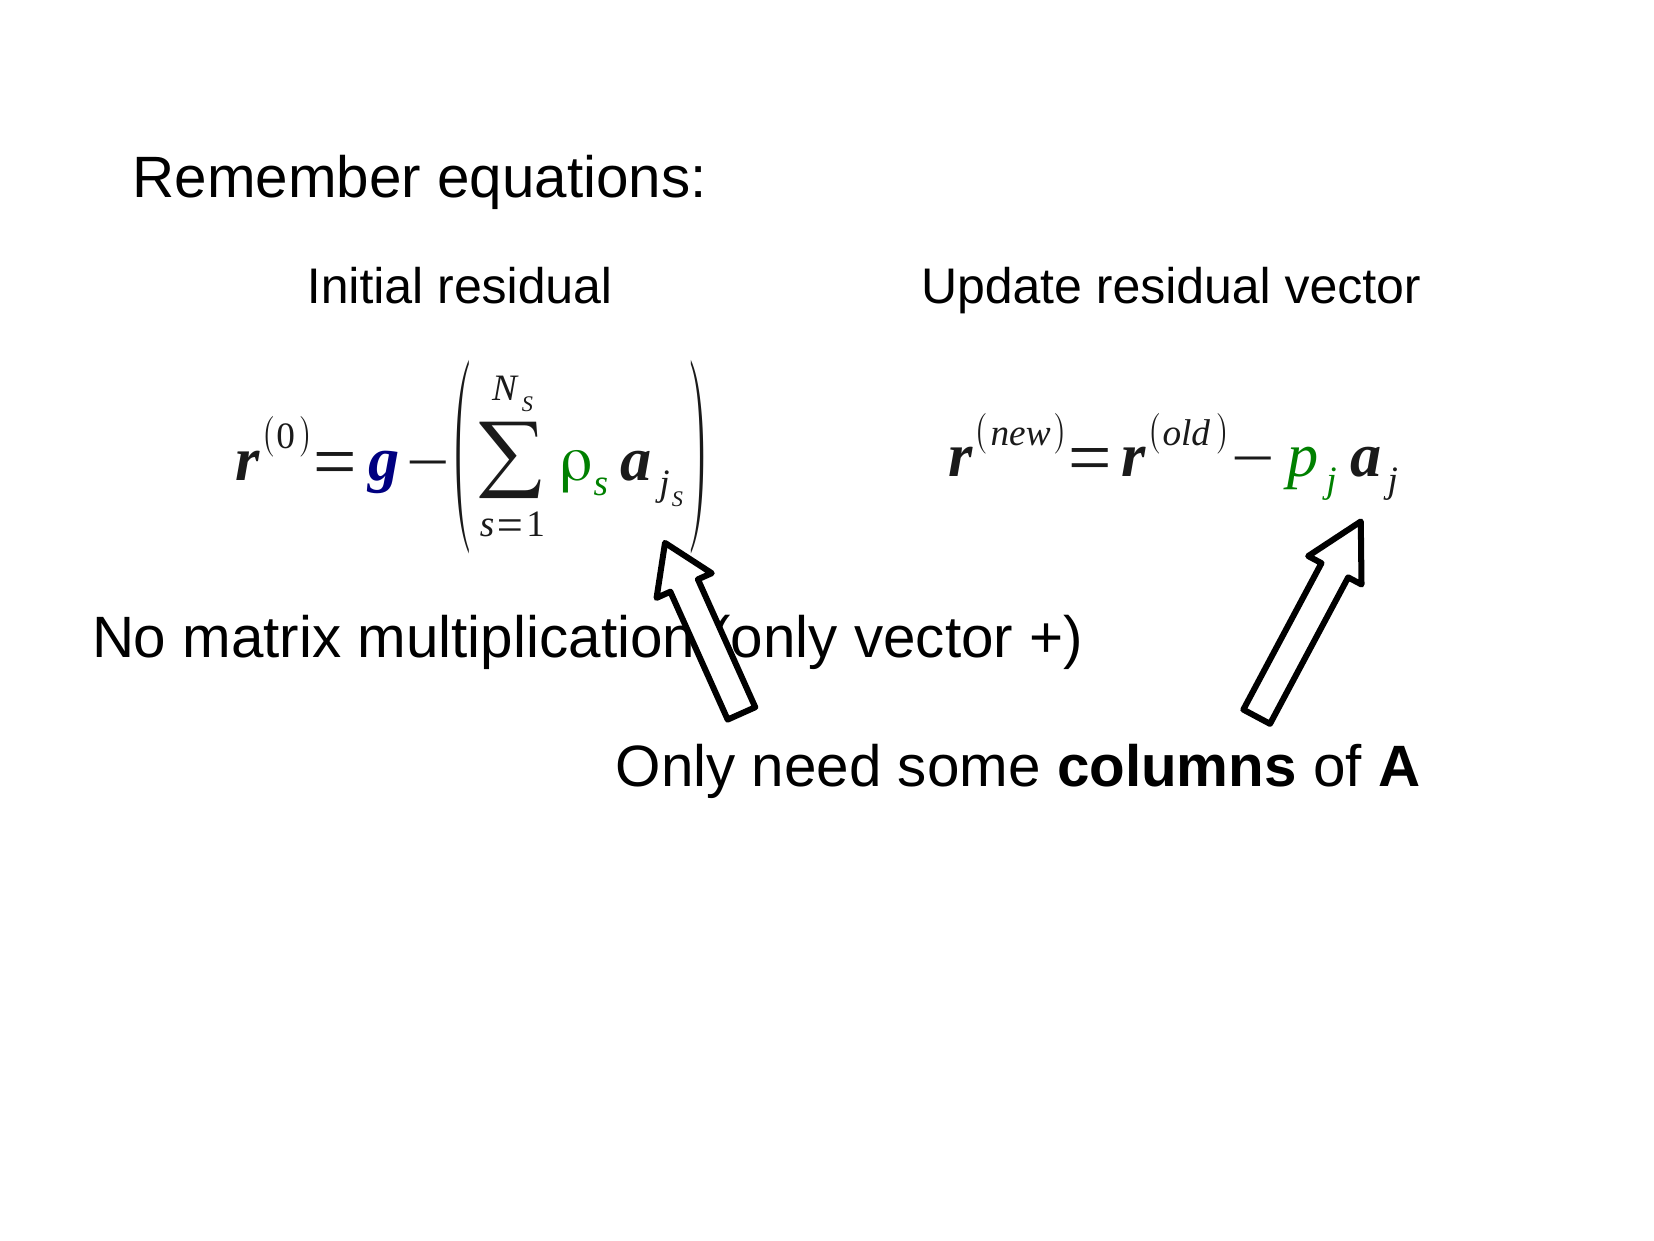

Remember equations:
Initial residual
Update residual vector
No matrix multiplication (only vector +)
Only need some columns of A